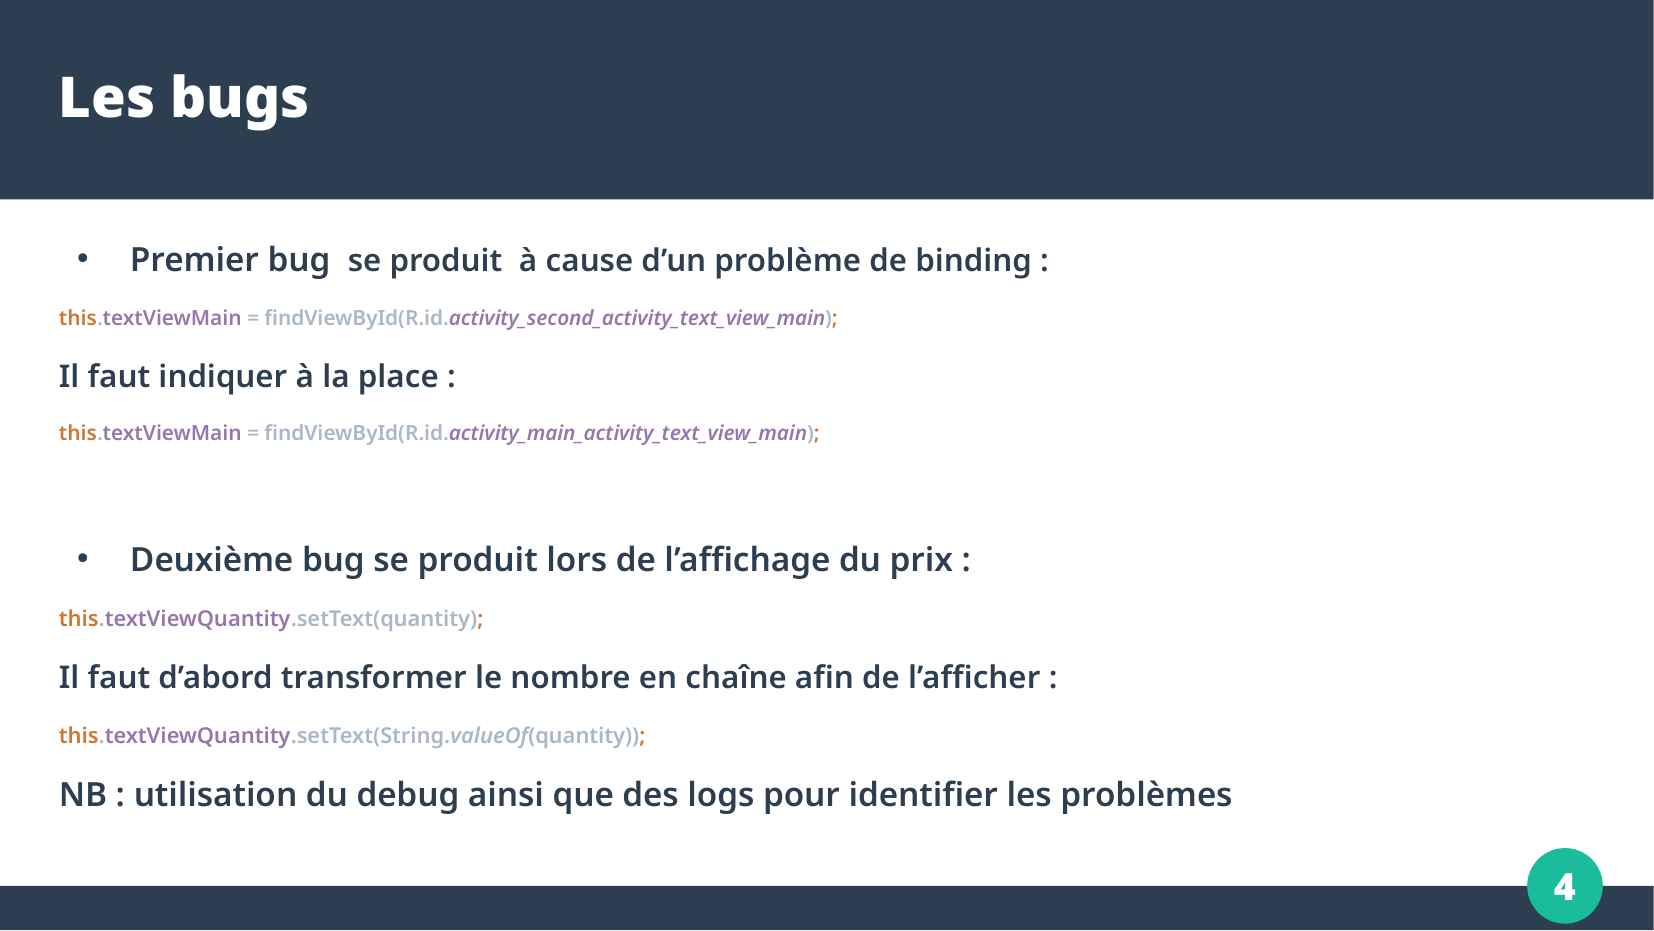

# Les bugs
Premier bug  se produit à cause d’un problème de binding :
this.textViewMain = findViewById(R.id.activity_second_activity_text_view_main);
Il faut indiquer à la place :
this.textViewMain = findViewById(R.id.activity_main_activity_text_view_main);
Deuxième bug se produit lors de l’affichage du prix :
this.textViewQuantity.setText(quantity);
Il faut d’abord transformer le nombre en chaîne afin de l’afficher :
this.textViewQuantity.setText(String.valueOf(quantity));
NB : utilisation du debug ainsi que des logs pour identifier les problèmes